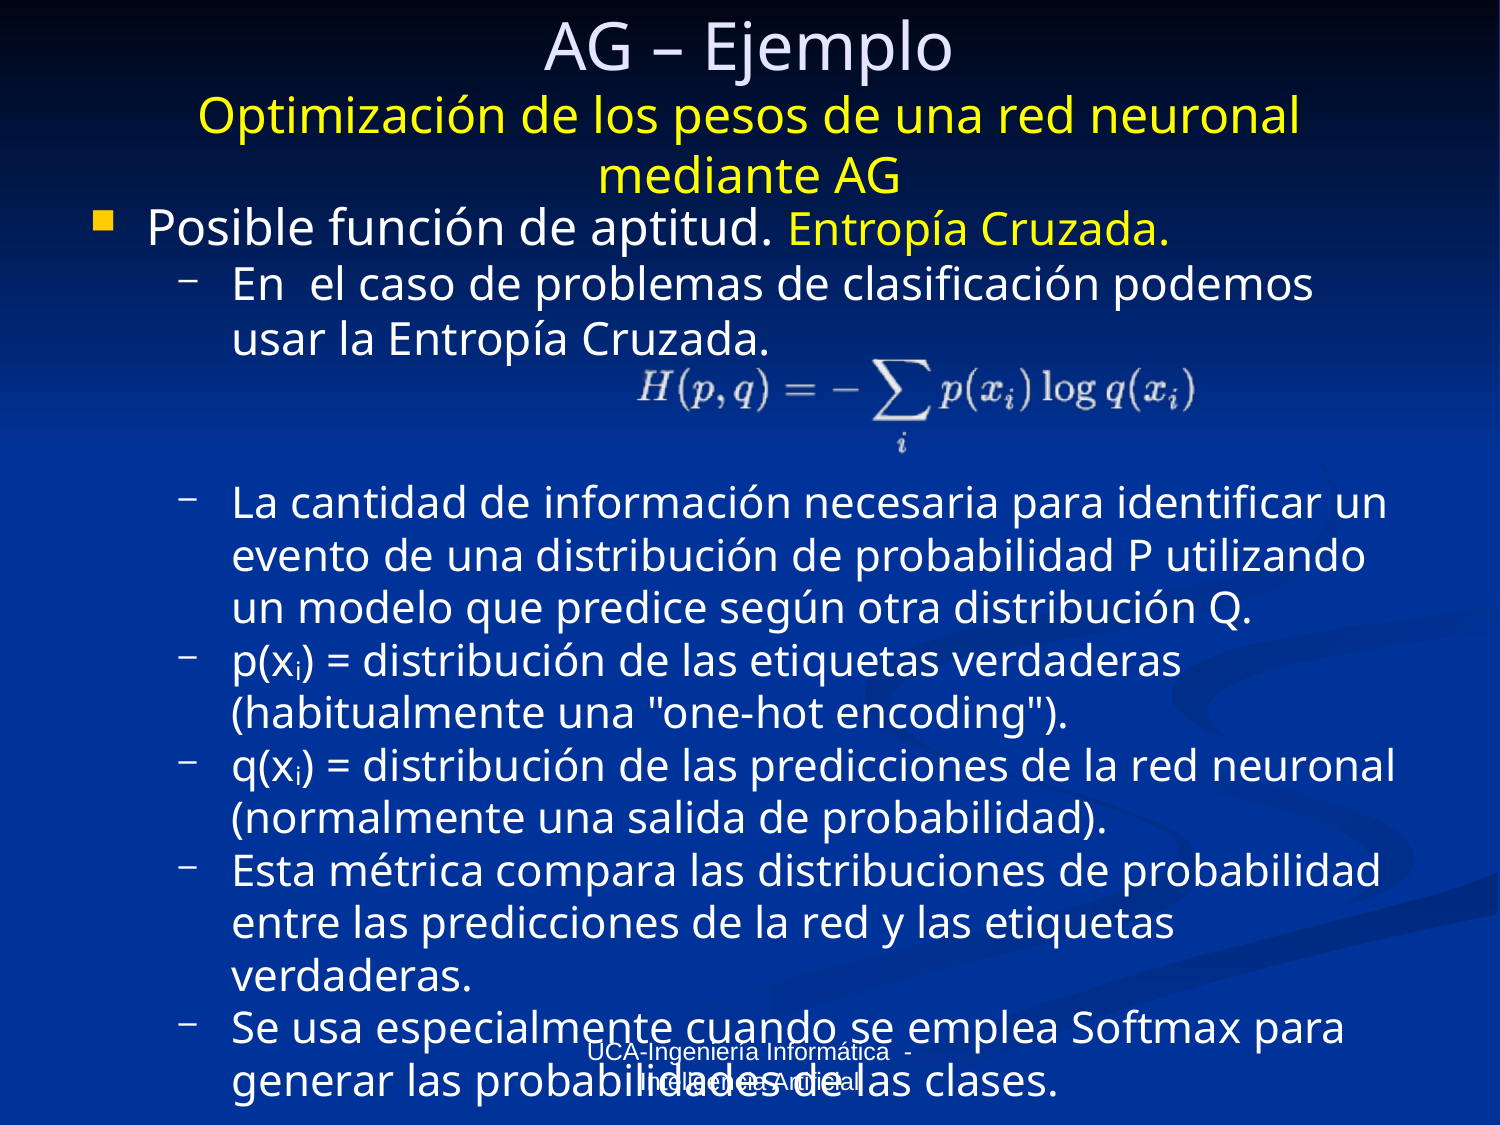

# AG – Ejemplo Optimización de los pesos de una red neuronal mediante AG
Posible función de aptitud. Entropía Cruzada.
En el caso de problemas de clasificación podemos usar la Entropía Cruzada.
La cantidad de información necesaria para identificar un evento de una distribución de probabilidad P utilizando un modelo que predice según otra distribución Q.
p(xi) = distribución de las etiquetas verdaderas (habitualmente una "one-hot encoding").
q(xi) = distribución de las predicciones de la red neuronal (normalmente una salida de probabilidad).
Esta métrica compara las distribuciones de probabilidad entre las predicciones de la red y las etiquetas verdaderas.
Se usa especialmente cuando se emplea Softmax para generar las probabilidades de las clases.
UCA-Ingeniería Informática - Inteligencia Artificial